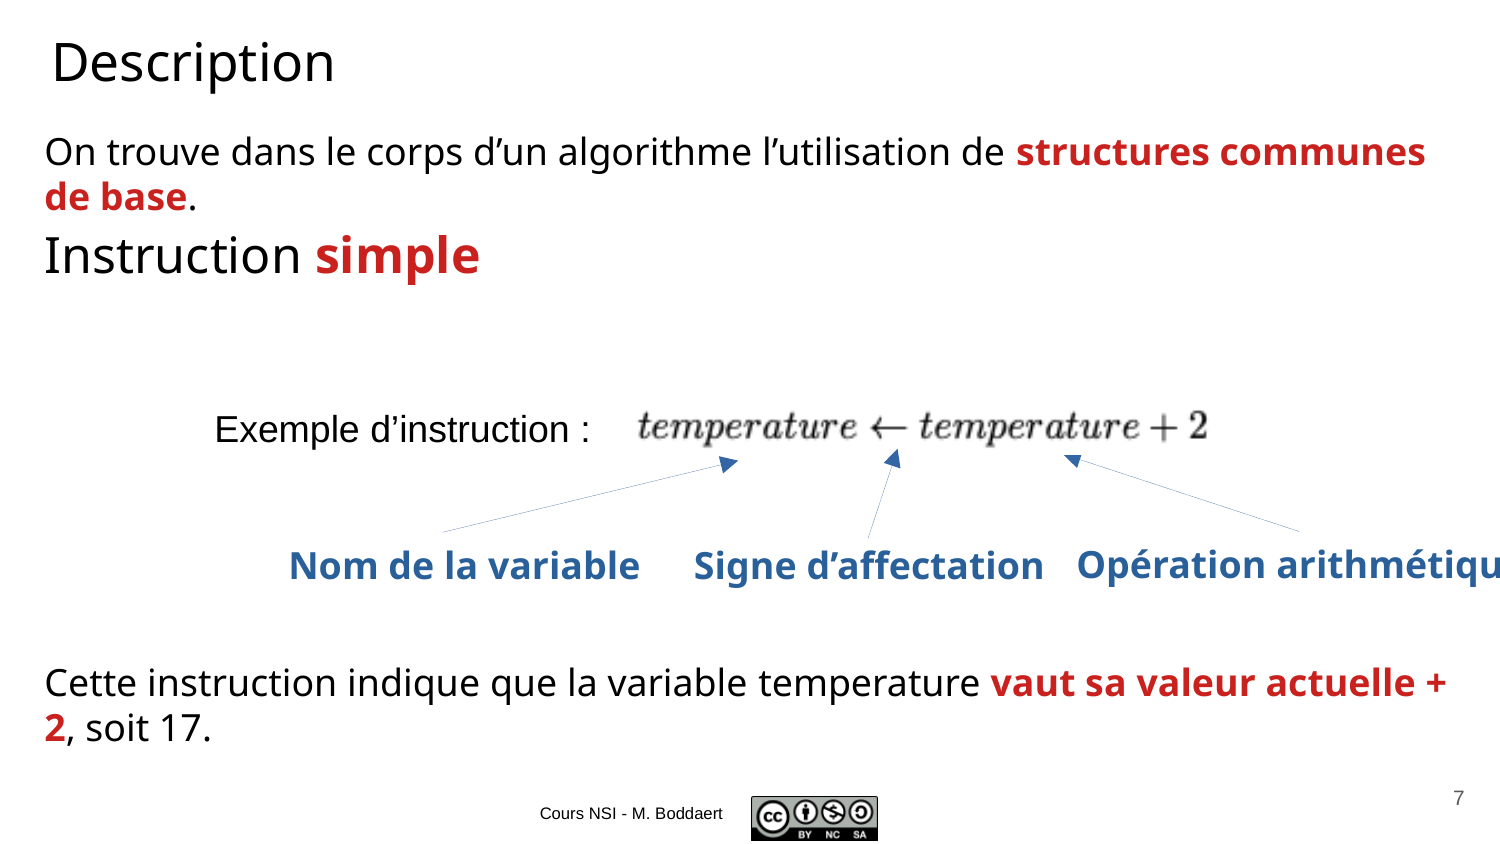

# Description
On trouve dans le corps d’un algorithme l’utilisation de structures communes de base.
Instruction simple
Exemple d’instruction :
Opération arithmétique
Nom de la variable
Signe d’affectation
Cette instruction indique que la variable temperature vaut sa valeur actuelle + 2, soit 17.